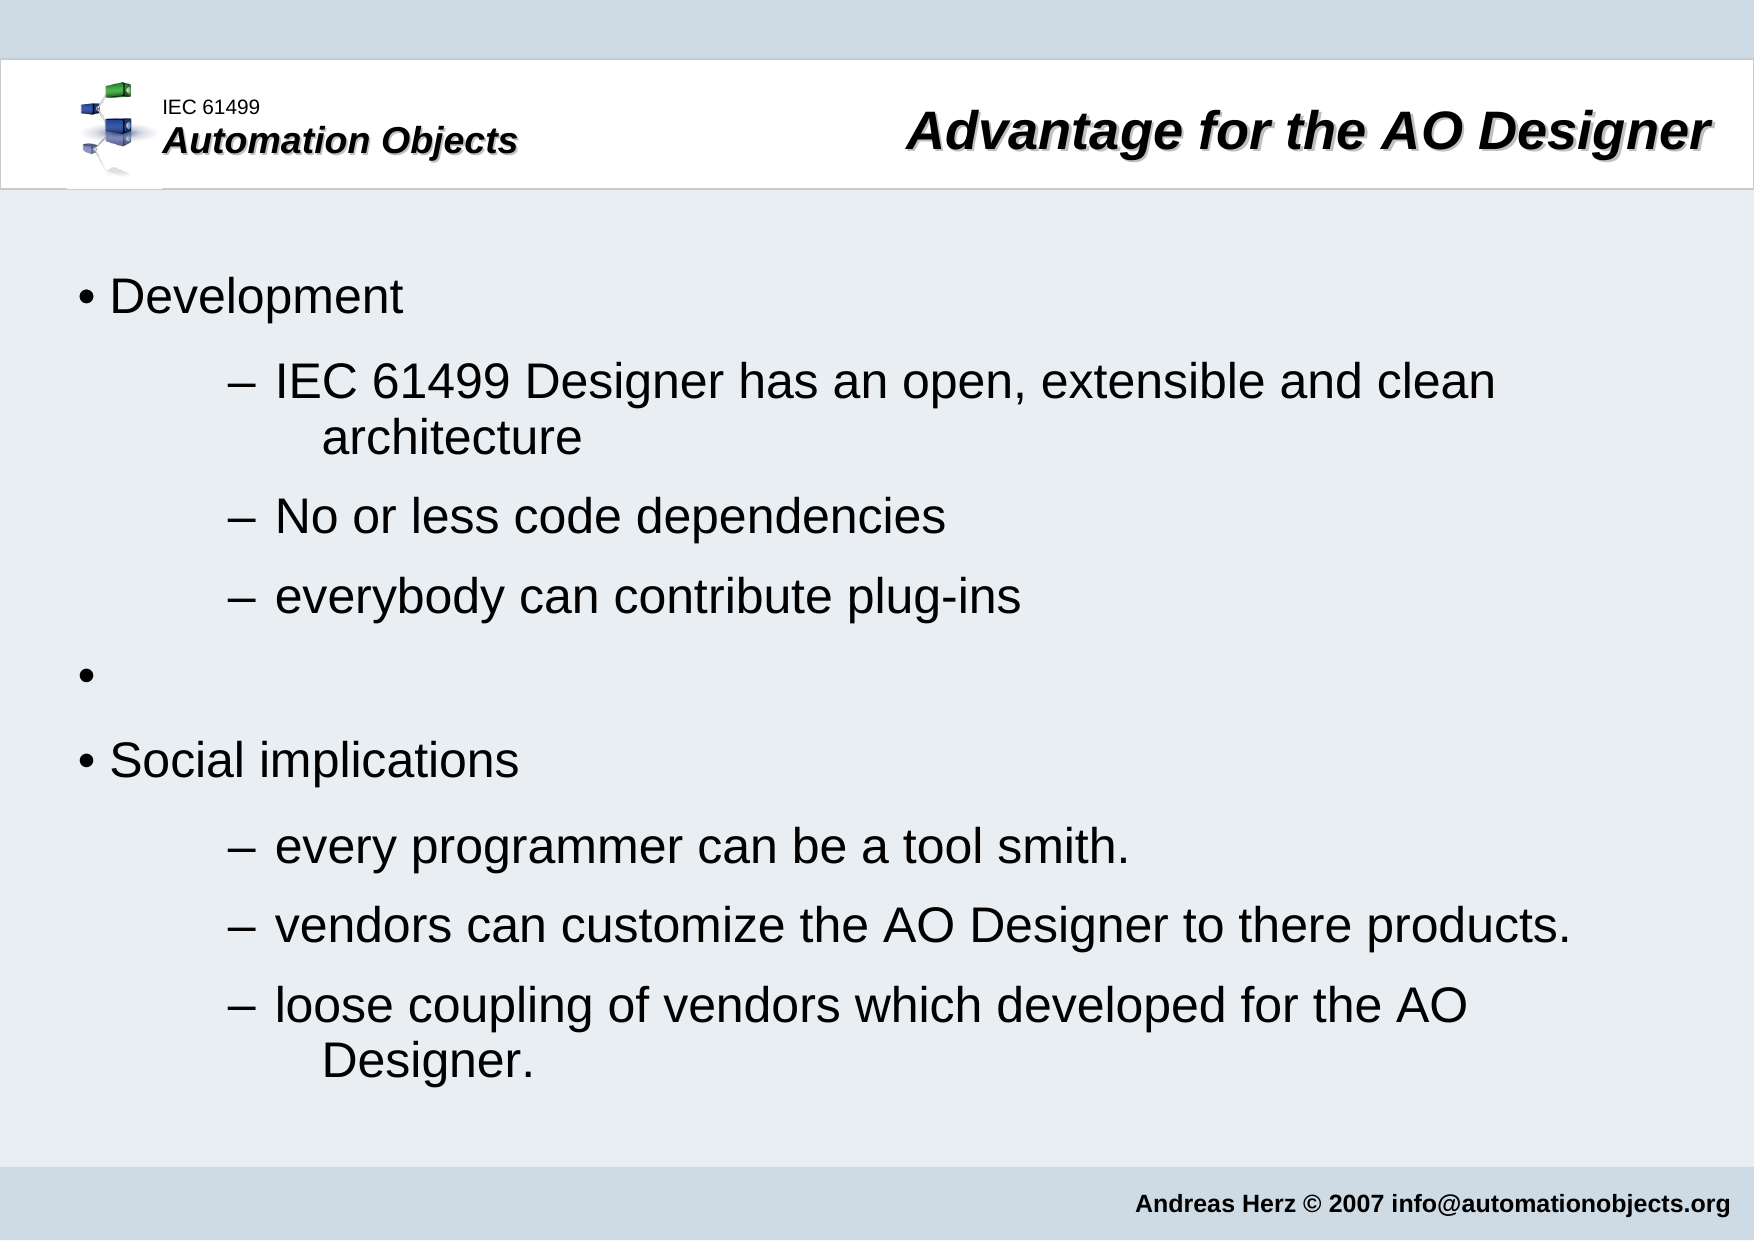

# Advantage for the AO Designer
IEC 61499
Automation Objects
 Development
IEC 61499 Designer has an open, extensible and clean architecture
No or less code dependencies
everybody can contribute plug-ins
 Social implications
every programmer can be a tool smith.
vendors can customize the AO Designer to there products.
loose coupling of vendors which developed for the AO Designer.
Andreas Herz © 2007 info@automationobjects.org